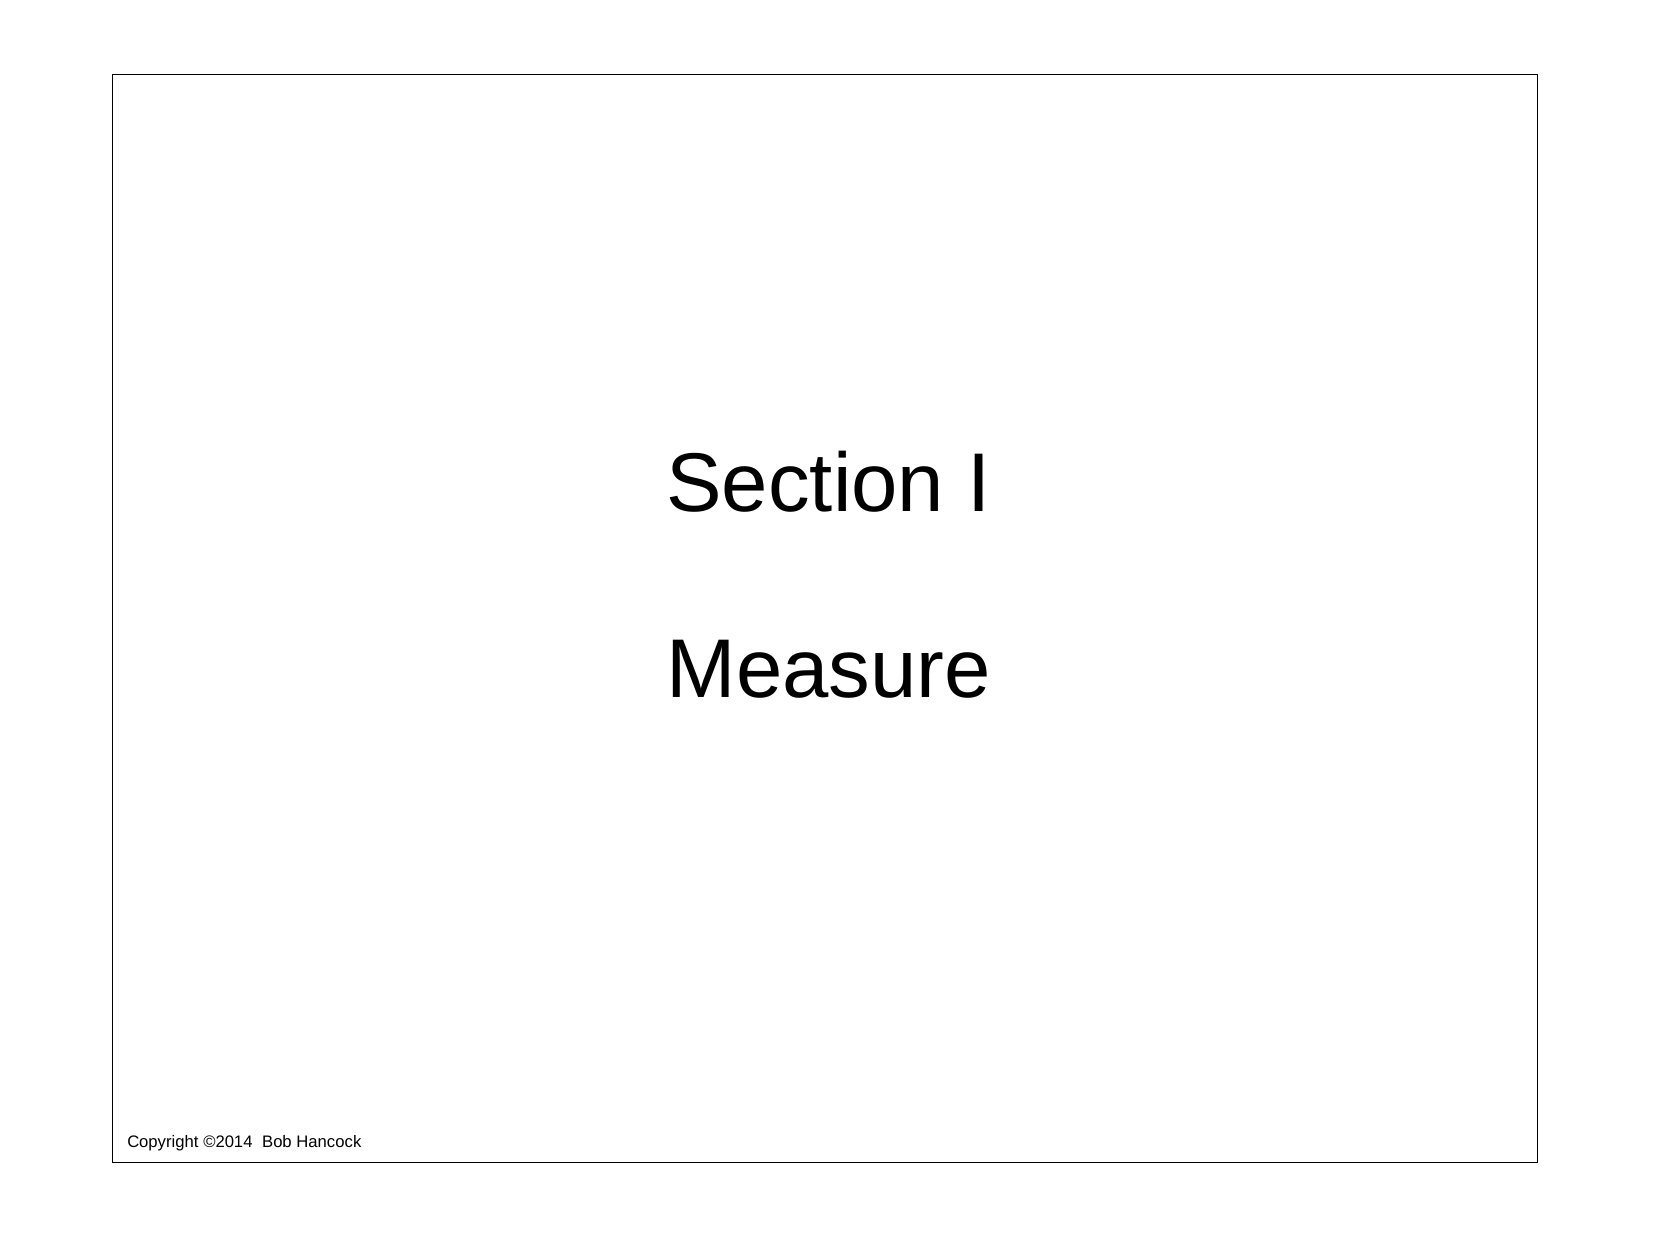

# Section I Measure
Copyright ©2014 Bob Hancock